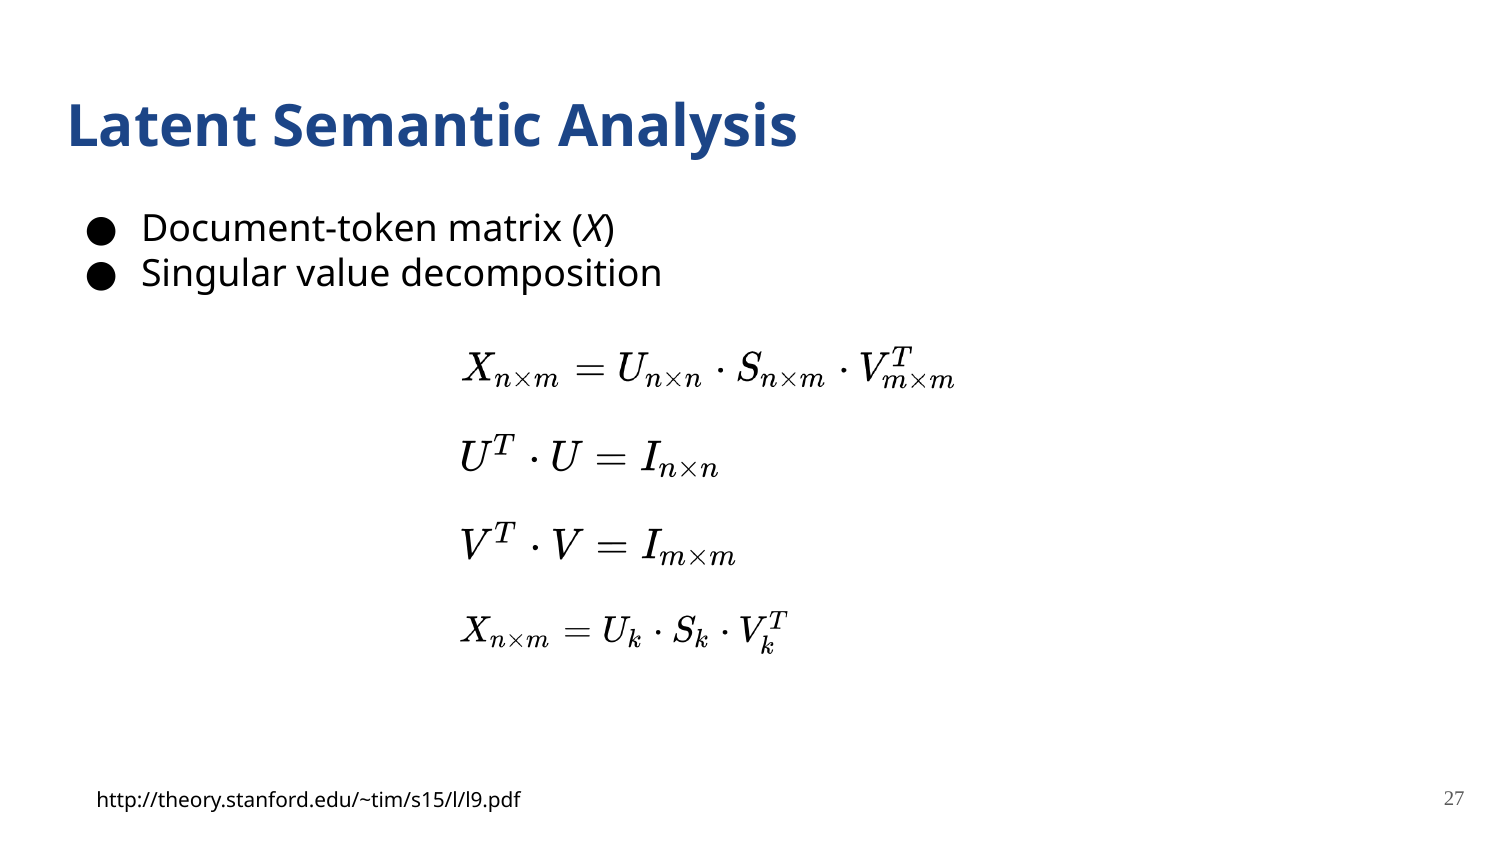

# Latent Semantic Analysis
Document-token matrix (X)
Singular value decomposition
http://theory.stanford.edu/~tim/s15/l/l9.pdf